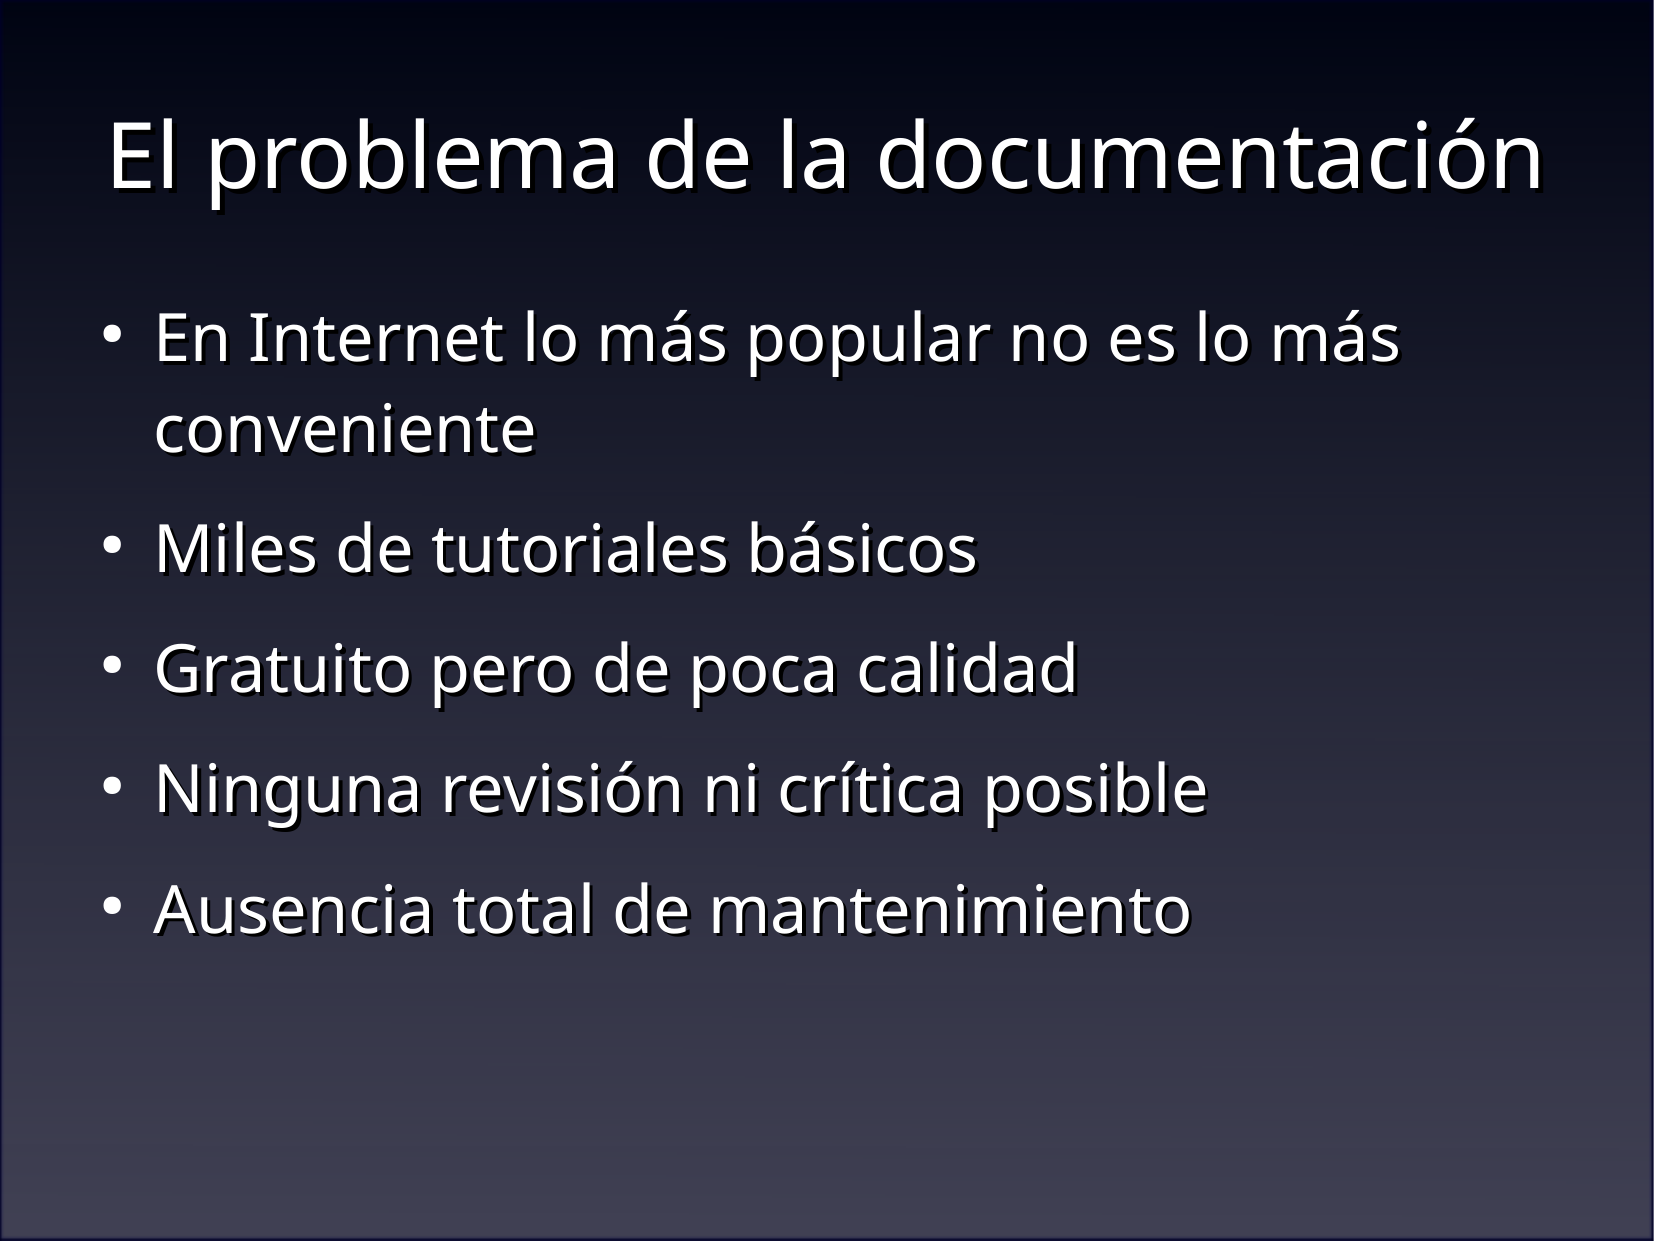

# El problema de la documentación
En Internet lo más popular no es lo más conveniente
Miles de tutoriales básicos
Gratuito pero de poca calidad
Ninguna revisión ni crítica posible
Ausencia total de mantenimiento